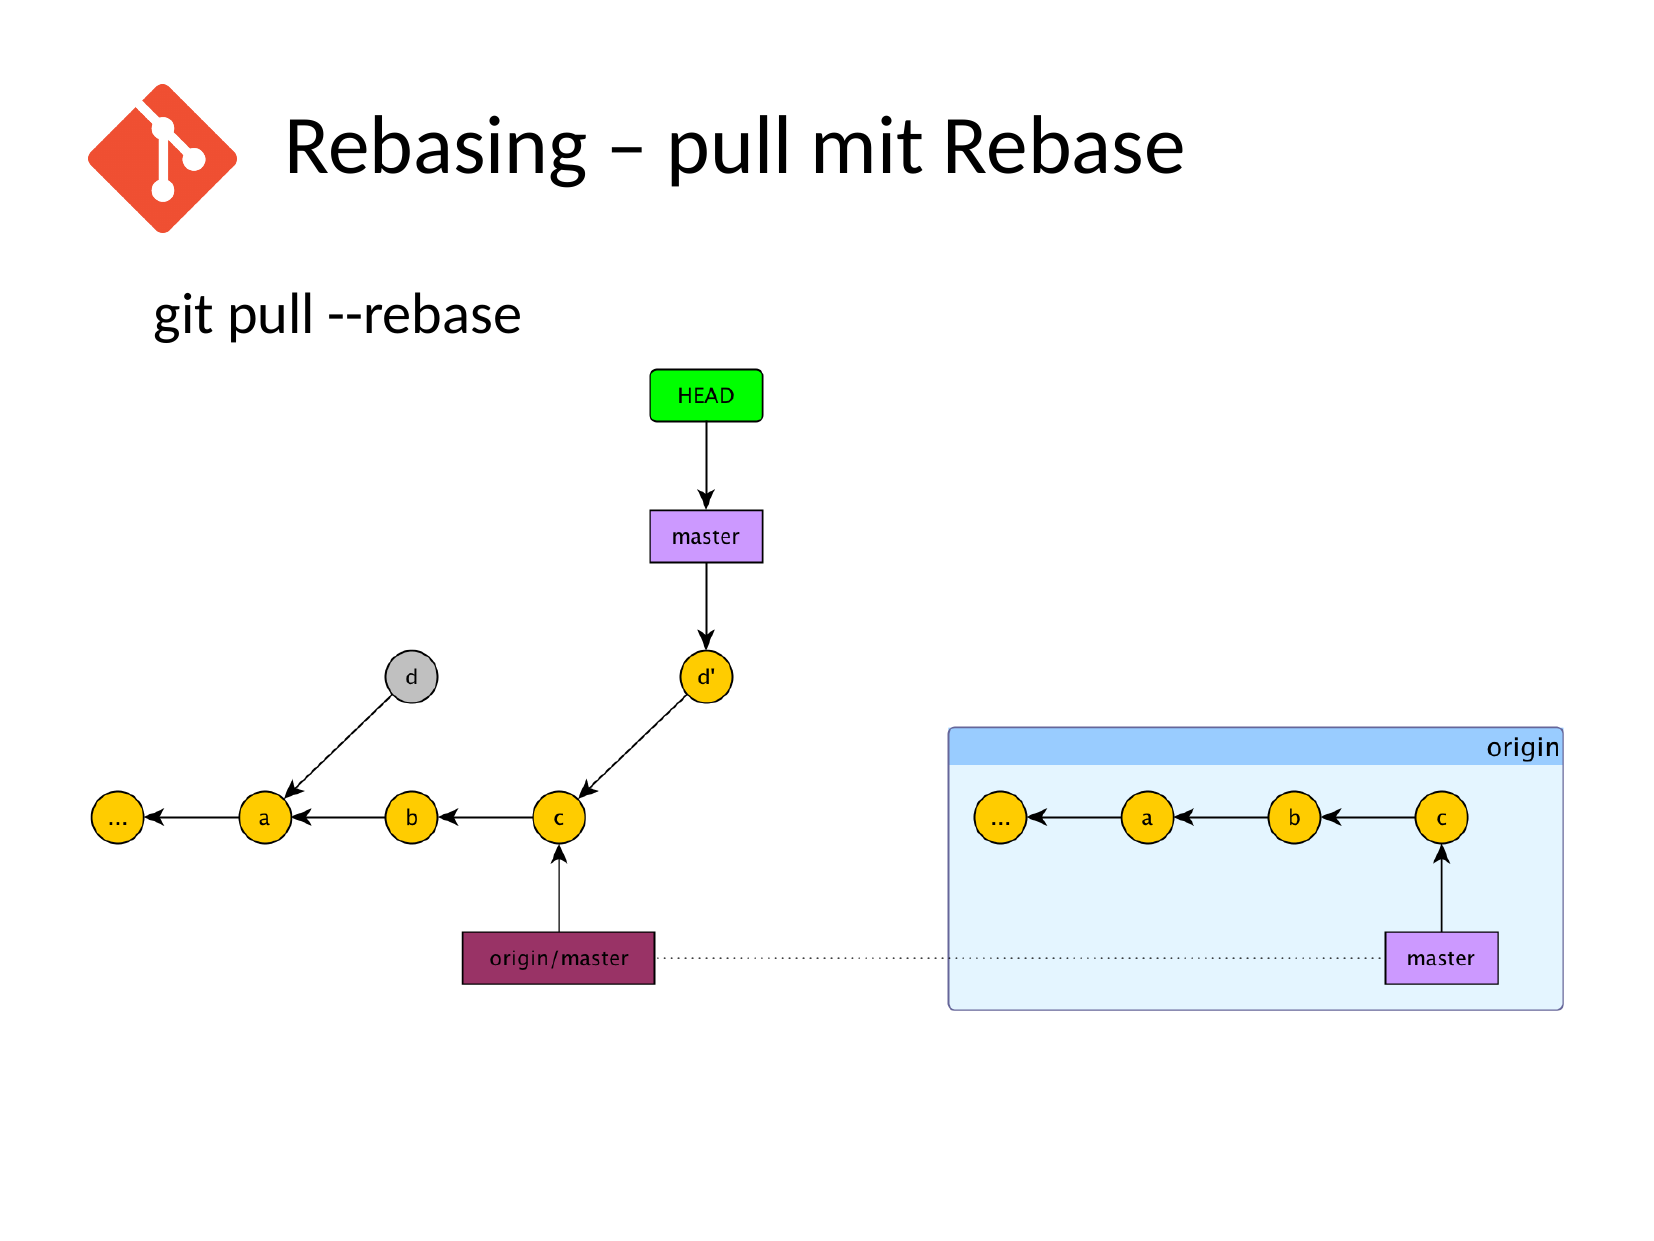

# Rebasing – pull mit Rebase
git pull --rebase